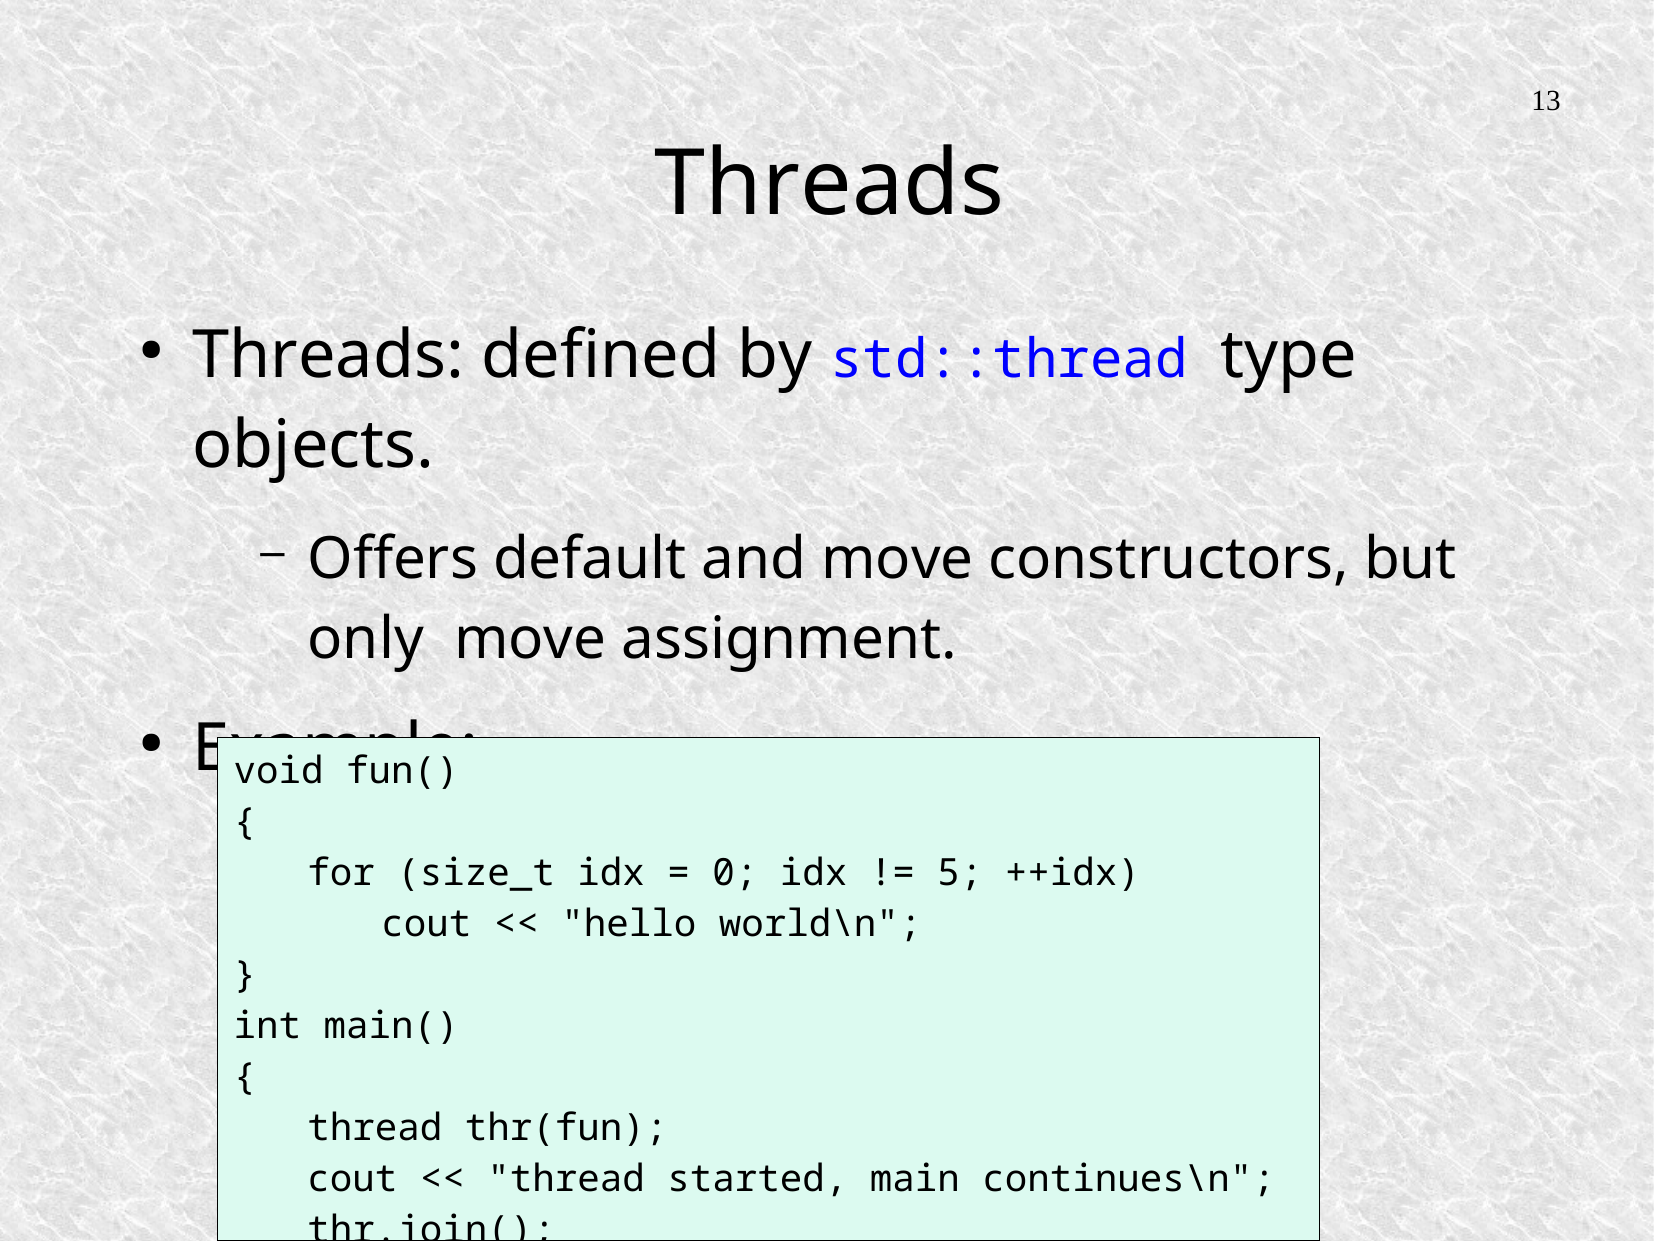

# Threads
13
Threads: defined by std::thread type objects.
Offers default and move constructors, but only move assignment.
Example:
void fun()
{
	for (size_t idx = 0; idx != 5; ++idx)
		cout << "hello world\n";
}
int main()
{
	thread thr(fun);
	cout << "thread started, main continues\n";
	thr.join();
}